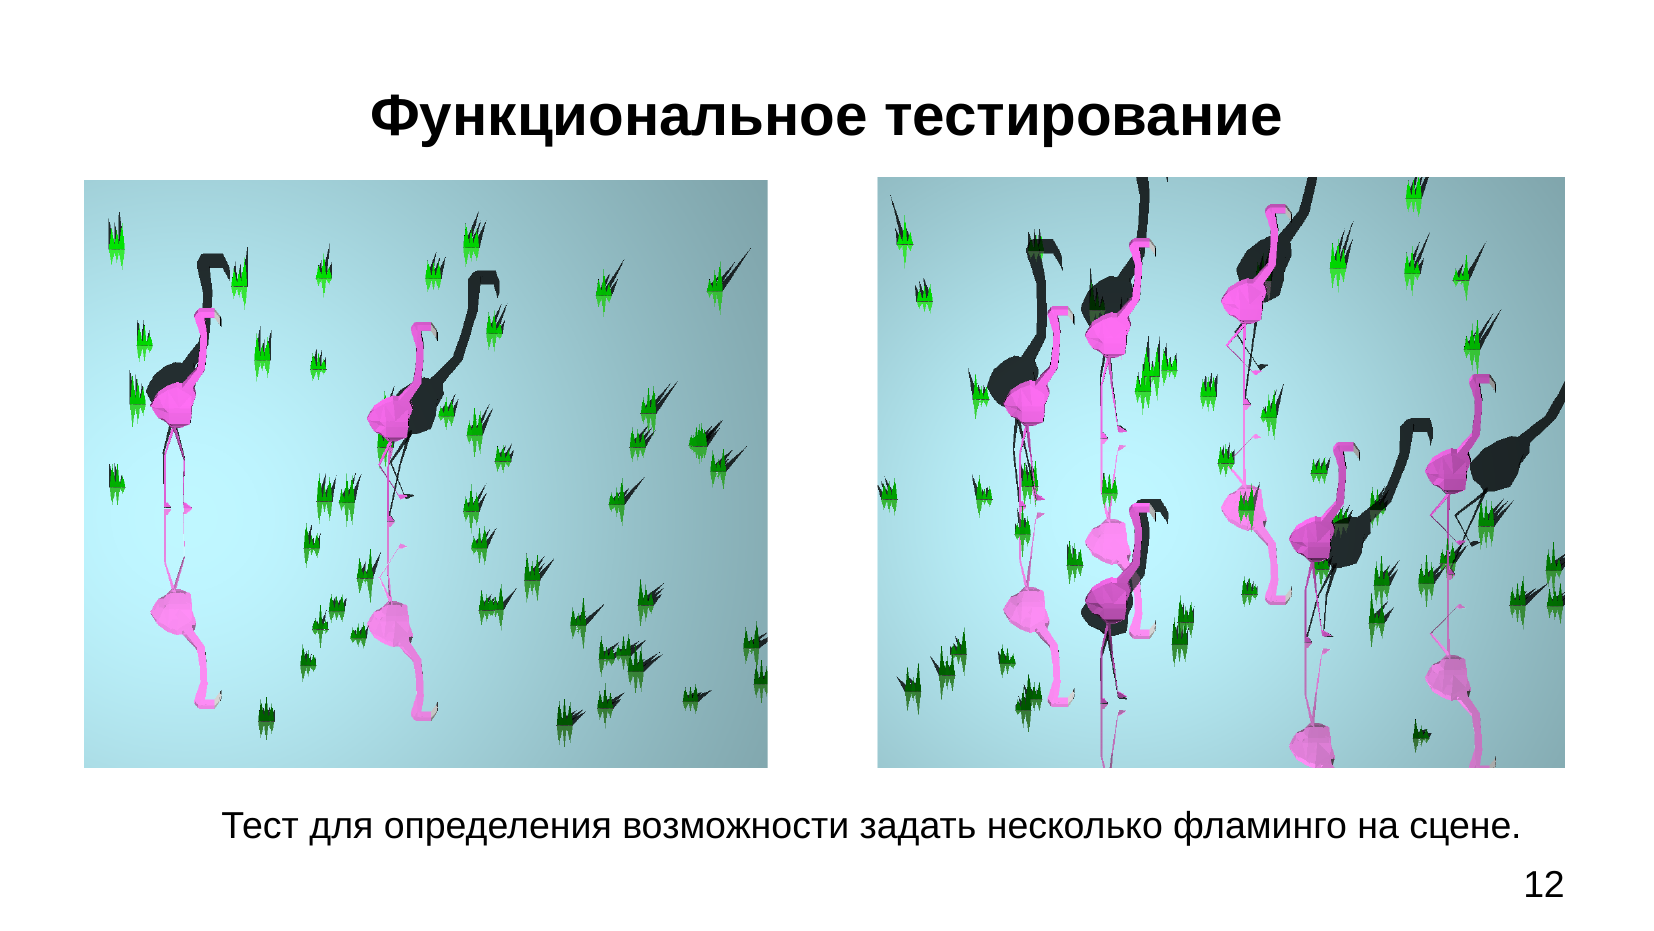

# Функциональное тестирование
Тест для определения возможности задать несколько фламинго на сцене.